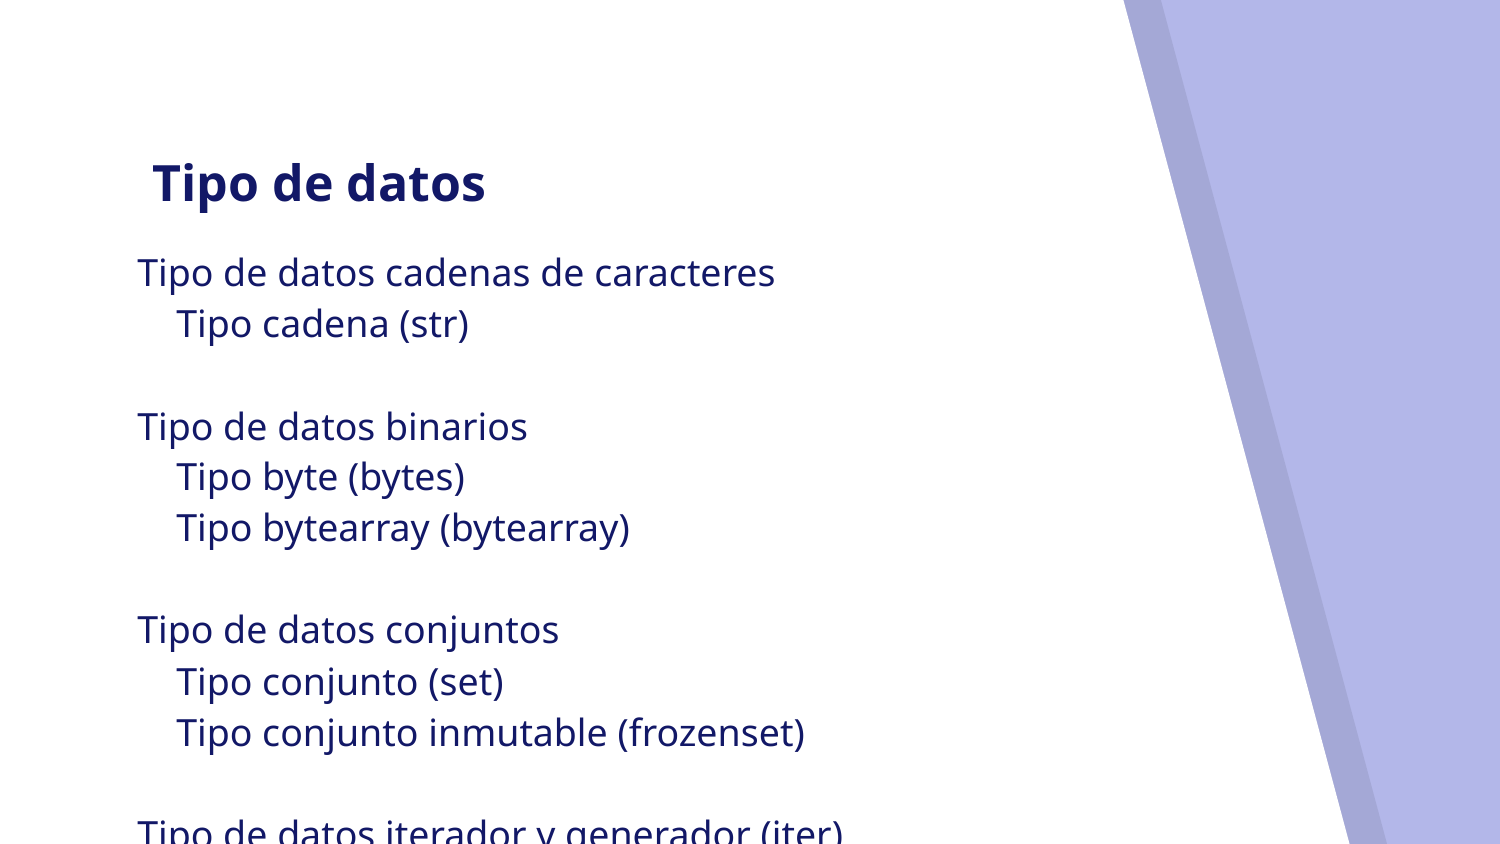

# Tipo de datos
Tipo de datos cadenas de caracteres
 Tipo cadena (str)
Tipo de datos binarios
 Tipo byte (bytes)
 Tipo bytearray (bytearray)
Tipo de datos conjuntos
 Tipo conjunto (set)
 Tipo conjunto inmutable (frozenset)
Tipo de datos iterador y generador (iter)
Tipo de datos mapas o diccionario (dict)